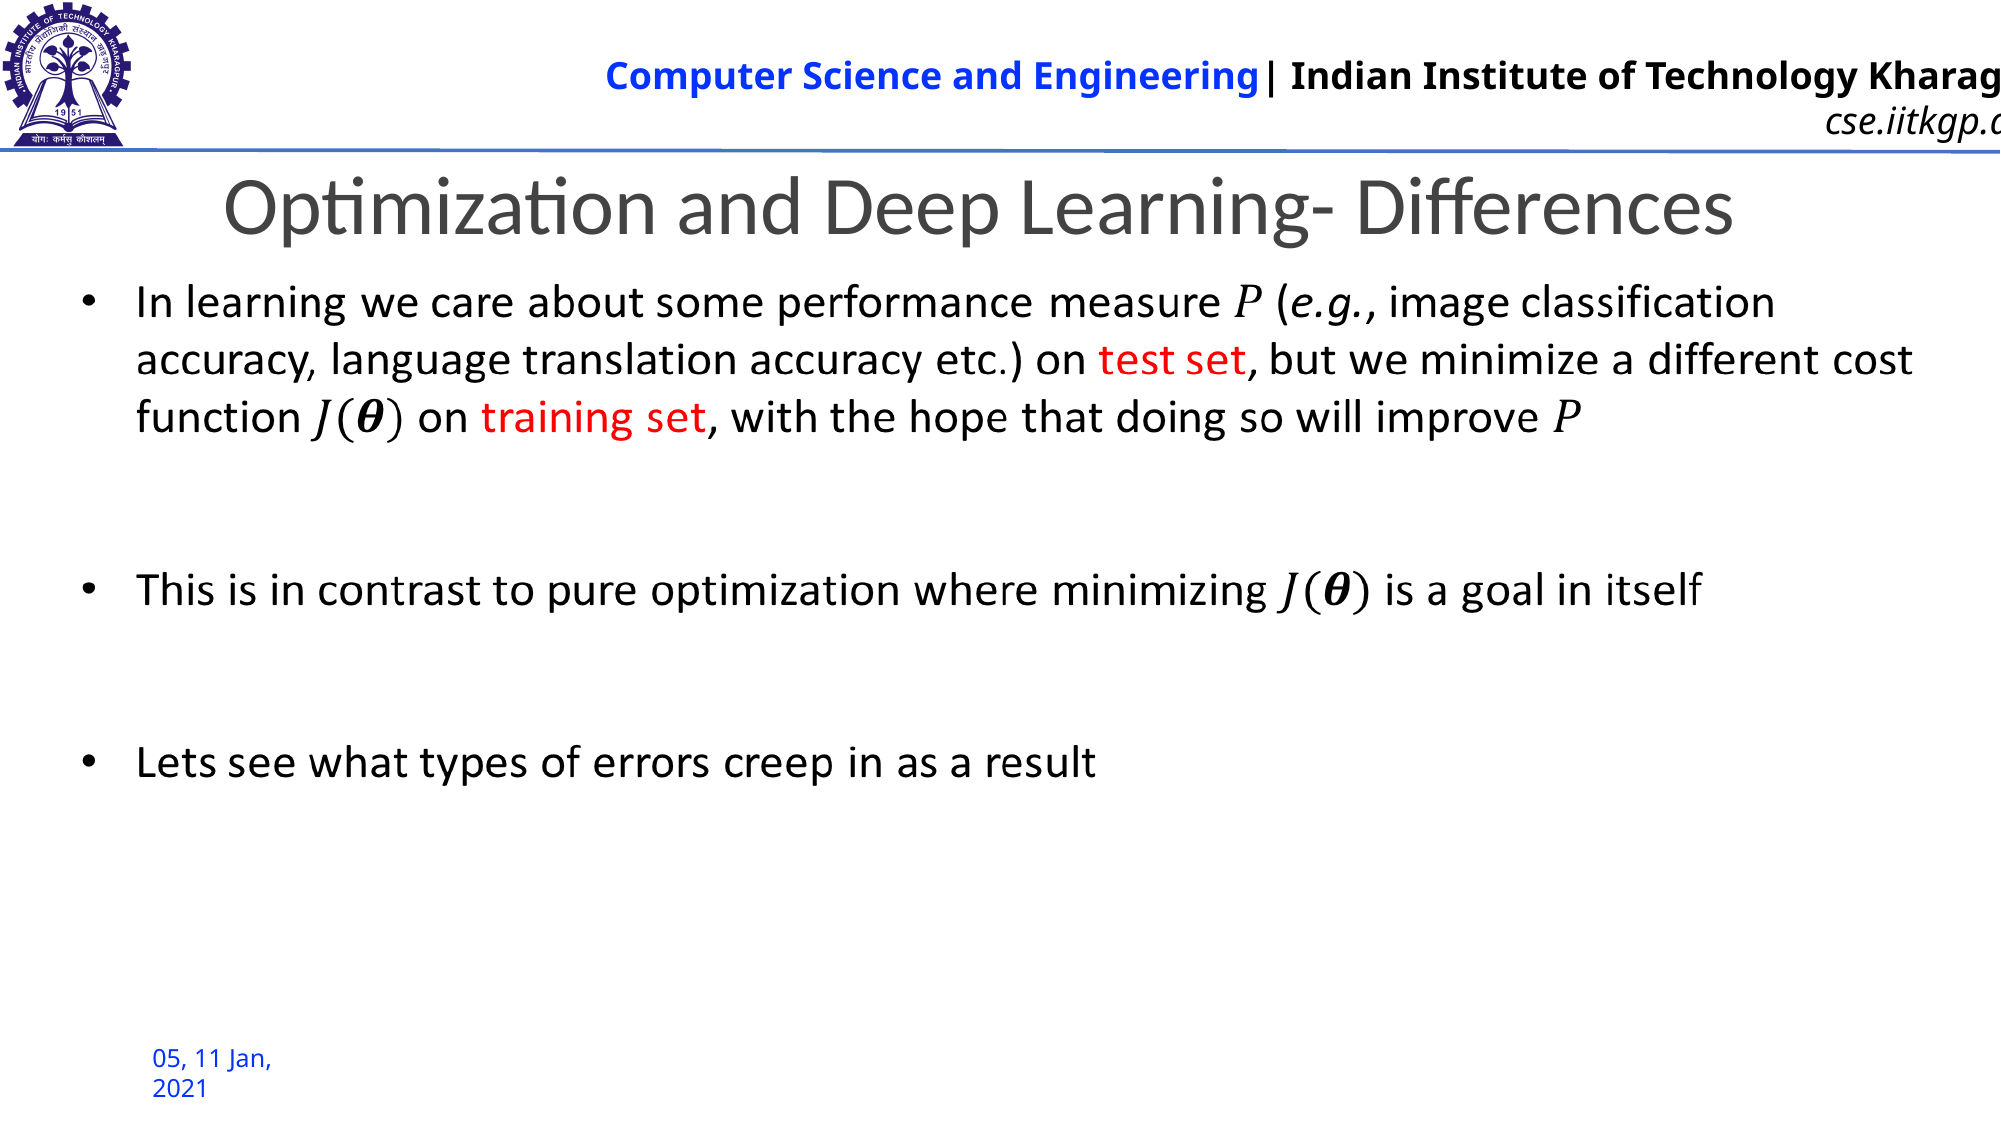

Optimization and Deep Learning- Differences
05, 11 Jan, 2021